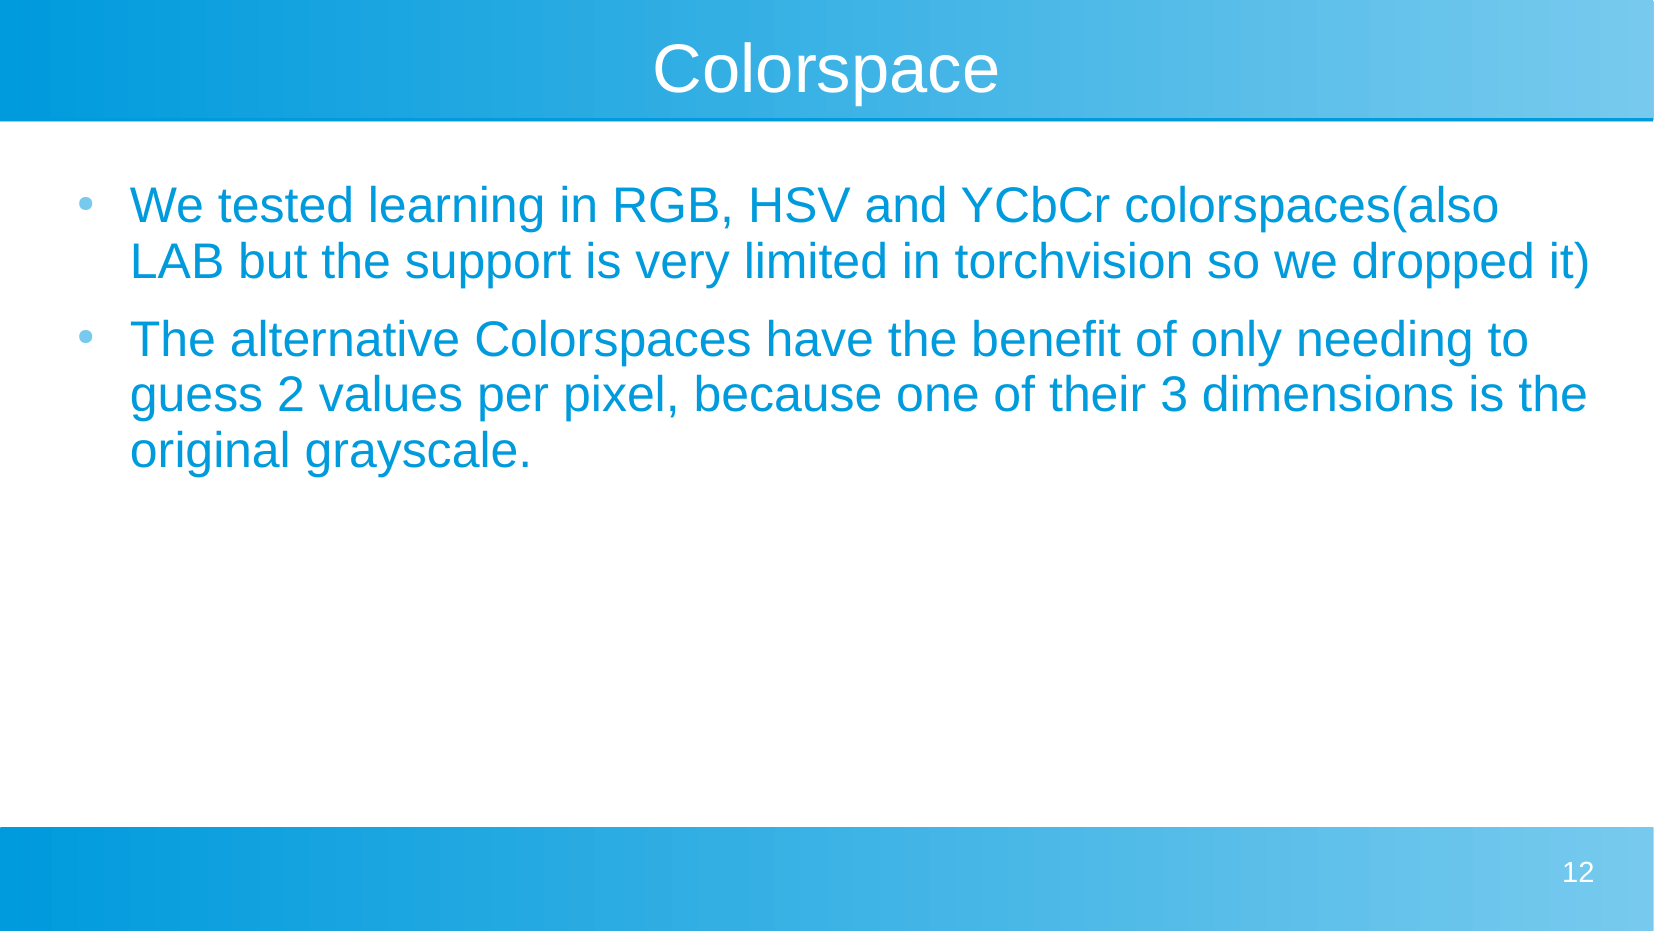

# Colorspace
We tested learning in RGB, HSV and YCbCr colorspaces(also LAB but the support is very limited in torchvision so we dropped it)
The alternative Colorspaces have the benefit of only needing to guess 2 values per pixel, because one of their 3 dimensions is the original grayscale.
12